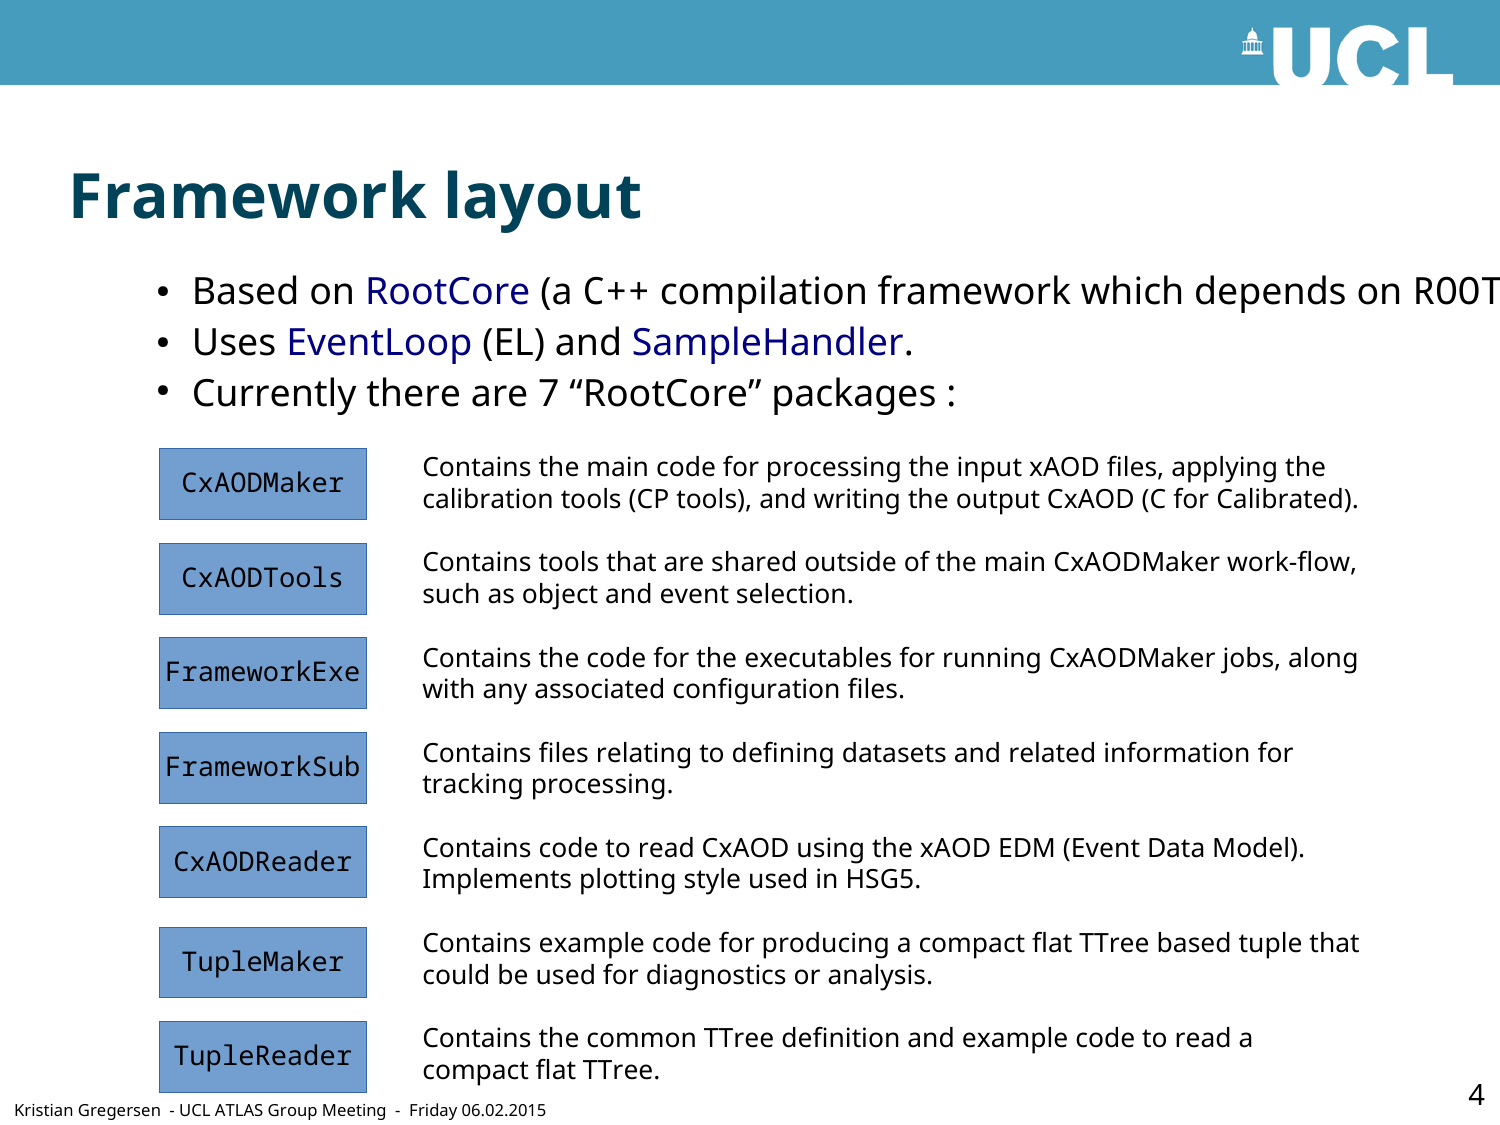

# Framework layout
Based on RootCore (a C++ compilation framework which depends on ROOT).
Uses EventLoop (EL) and SampleHandler.
Currently there are 7 “RootCore” packages :
Contains the main code for processing the input xAOD files, applying the calibration tools (CP tools), and writing the output CxAOD (C for Calibrated).
Contains tools that are shared outside of the main CxAODMaker work-flow, such as object and event selection.
Contains the code for the executables for running CxAODMaker jobs, along with any associated configuration files.
Contains files relating to defining datasets and related information for tracking processing.
Contains code to read CxAOD using the xAOD EDM (Event Data Model). Implements plotting style used in HSG5.
Contains example code for producing a compact flat TTree based tuple that could be used for diagnostics or analysis.
Contains the common TTree definition and example code to read a compact flat TTree.
CxAODMaker
CxAODTools
FrameworkExe
FrameworkSub
CxAODReader
TupleMaker
TupleReader
4